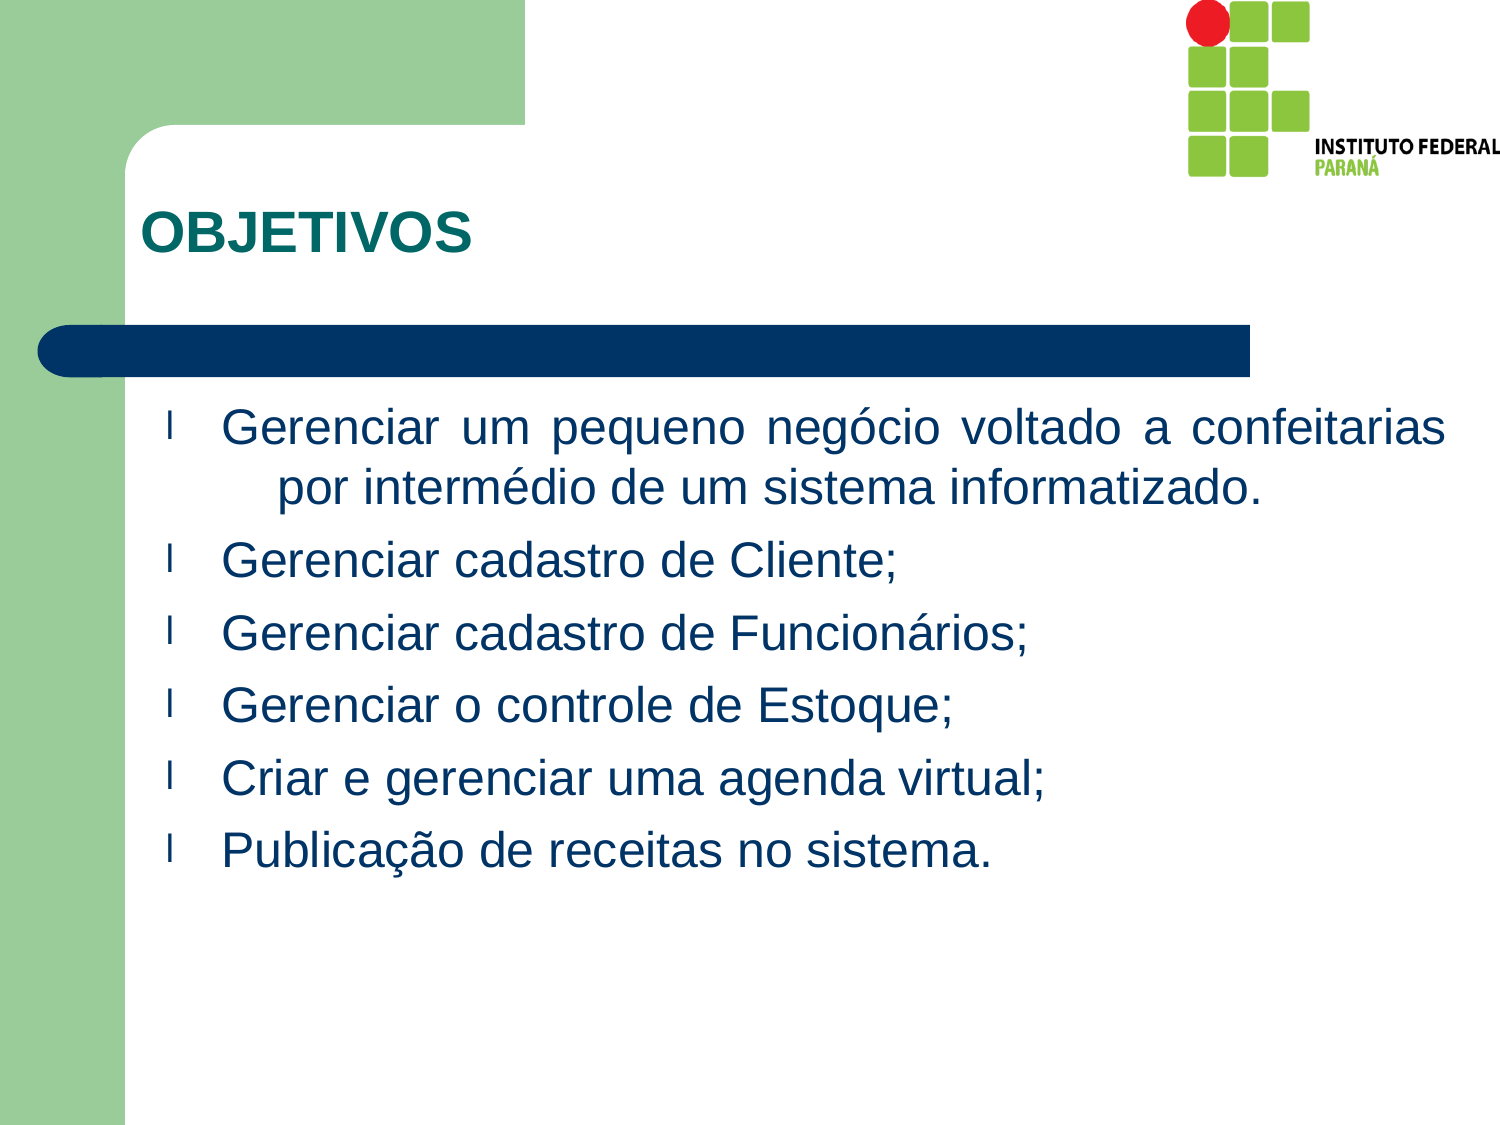

# OBJETIVOS
Gerenciar um pequeno negócio voltado a confeitarias por intermédio de um sistema informatizado.
Gerenciar cadastro de Cliente;
Gerenciar cadastro de Funcionários;
Gerenciar o controle de Estoque;
Criar e gerenciar uma agenda virtual;
Publicação de receitas no sistema.